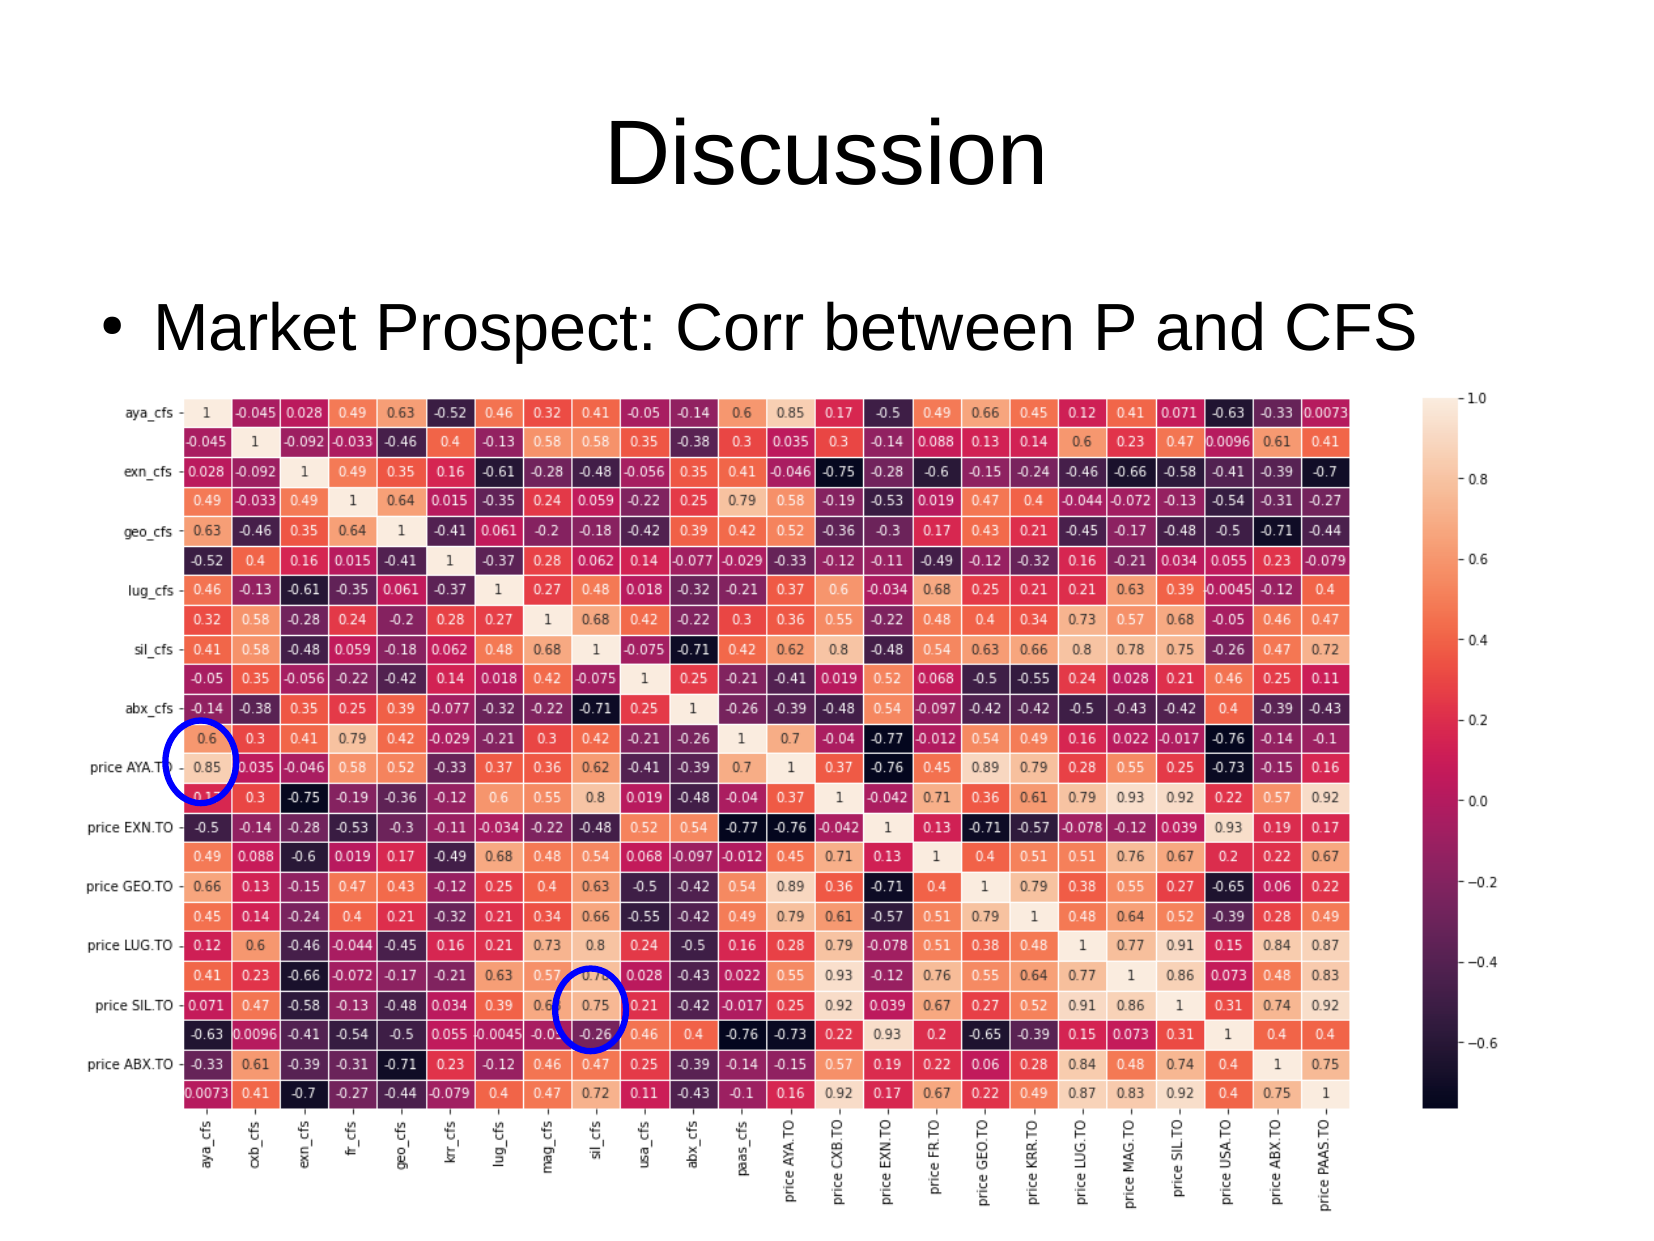

# Discussion
Market Prospect: Corr between P and CFS